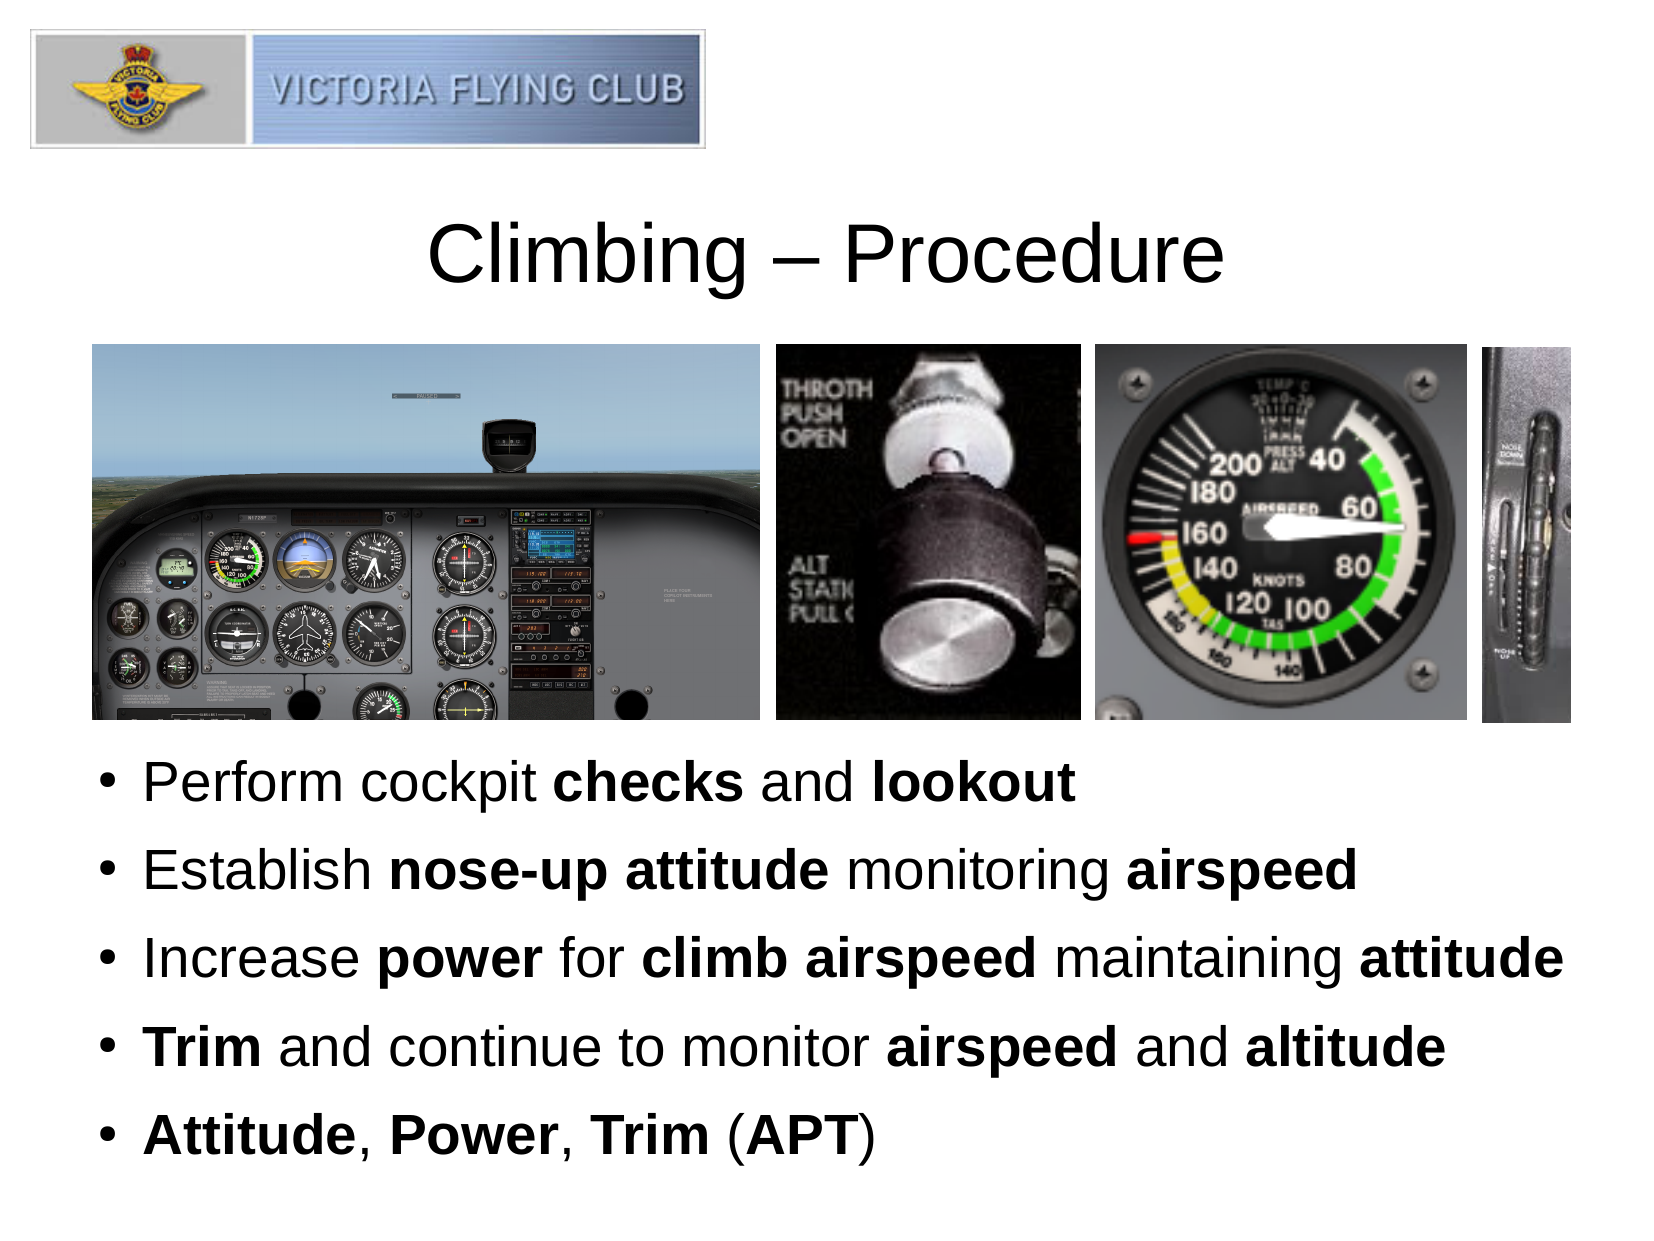

# Climbing – Procedure
Perform cockpit checks and lookout
Establish nose-up attitude monitoring airspeed
Increase power for climb airspeed maintaining attitude
Trim and continue to monitor airspeed and altitude
Attitude, Power, Trim (APT)